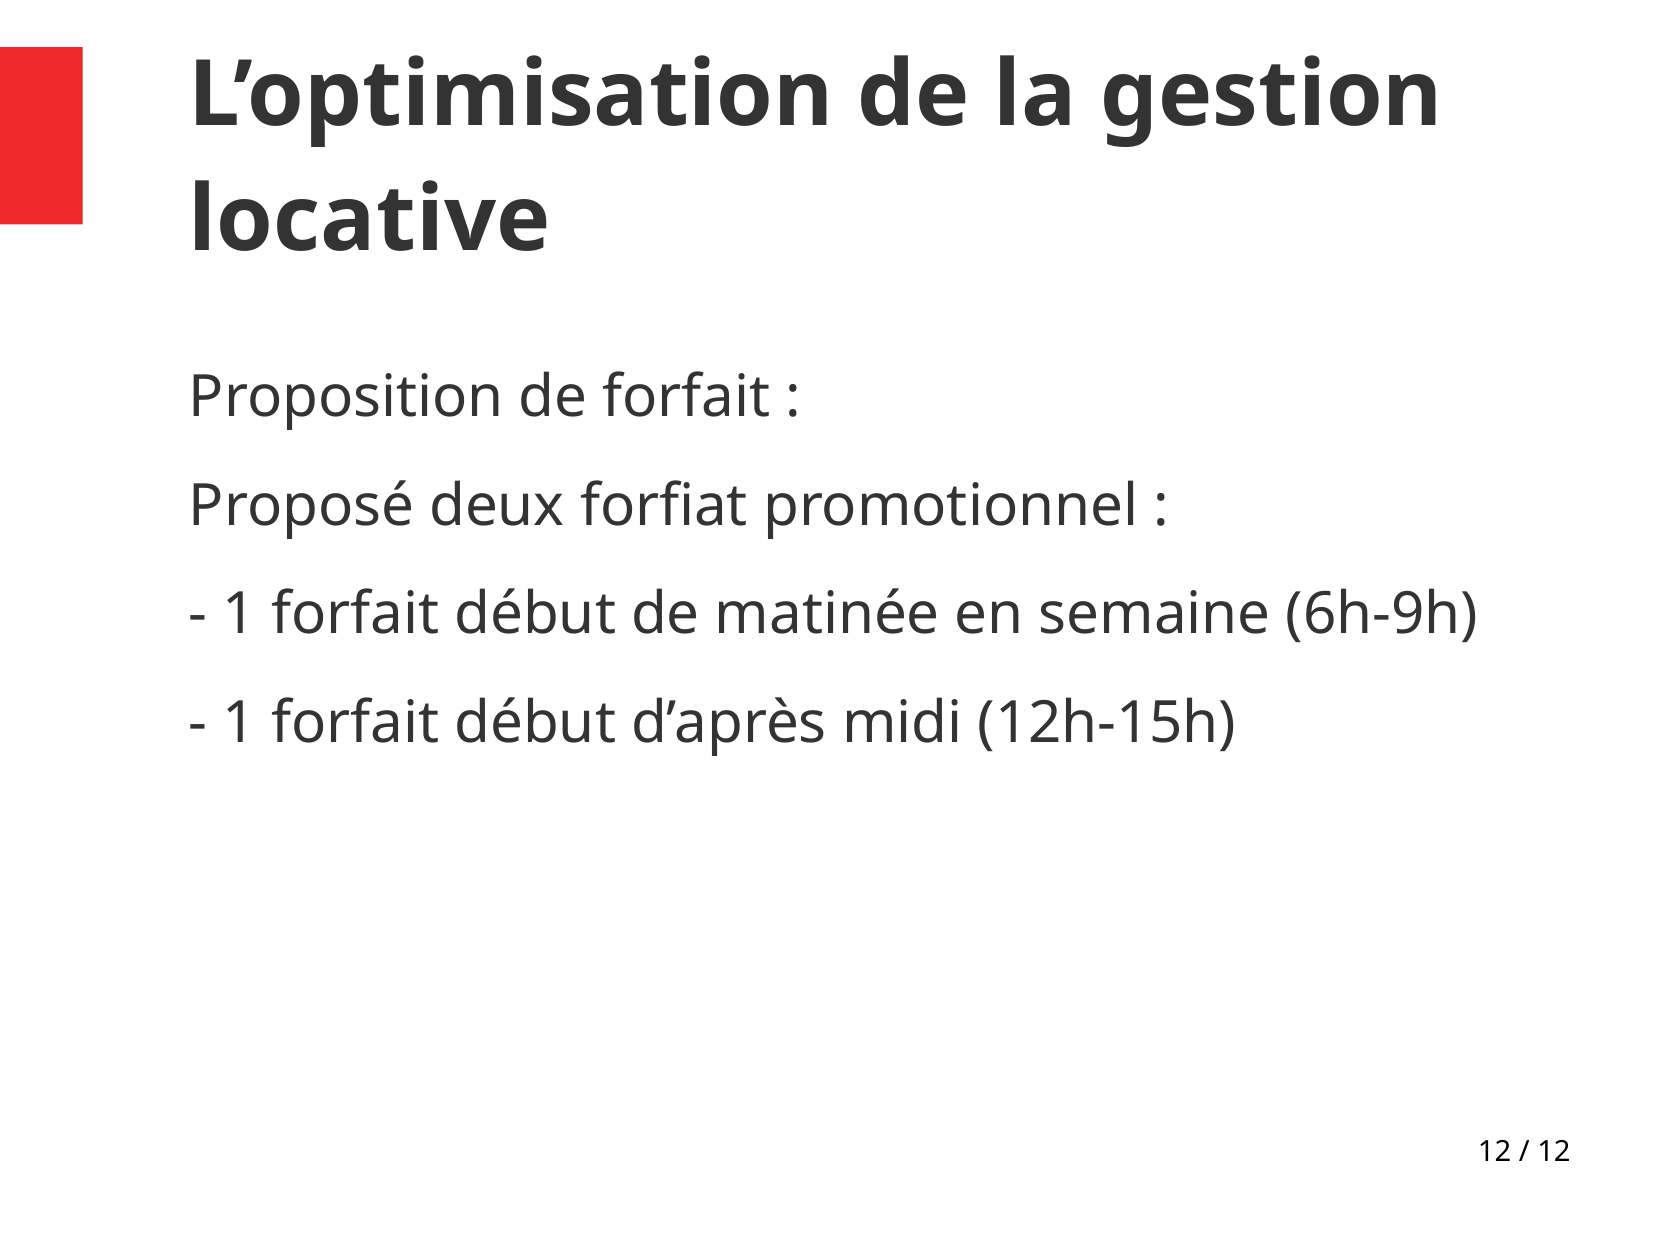

# L’optimisation de la gestion locative
Proposition de forfait :
Proposé deux forfiat promotionnel :
- 1 forfait début de matinée en semaine (6h-9h)
- 1 forfait début d’après midi (12h-15h)
12